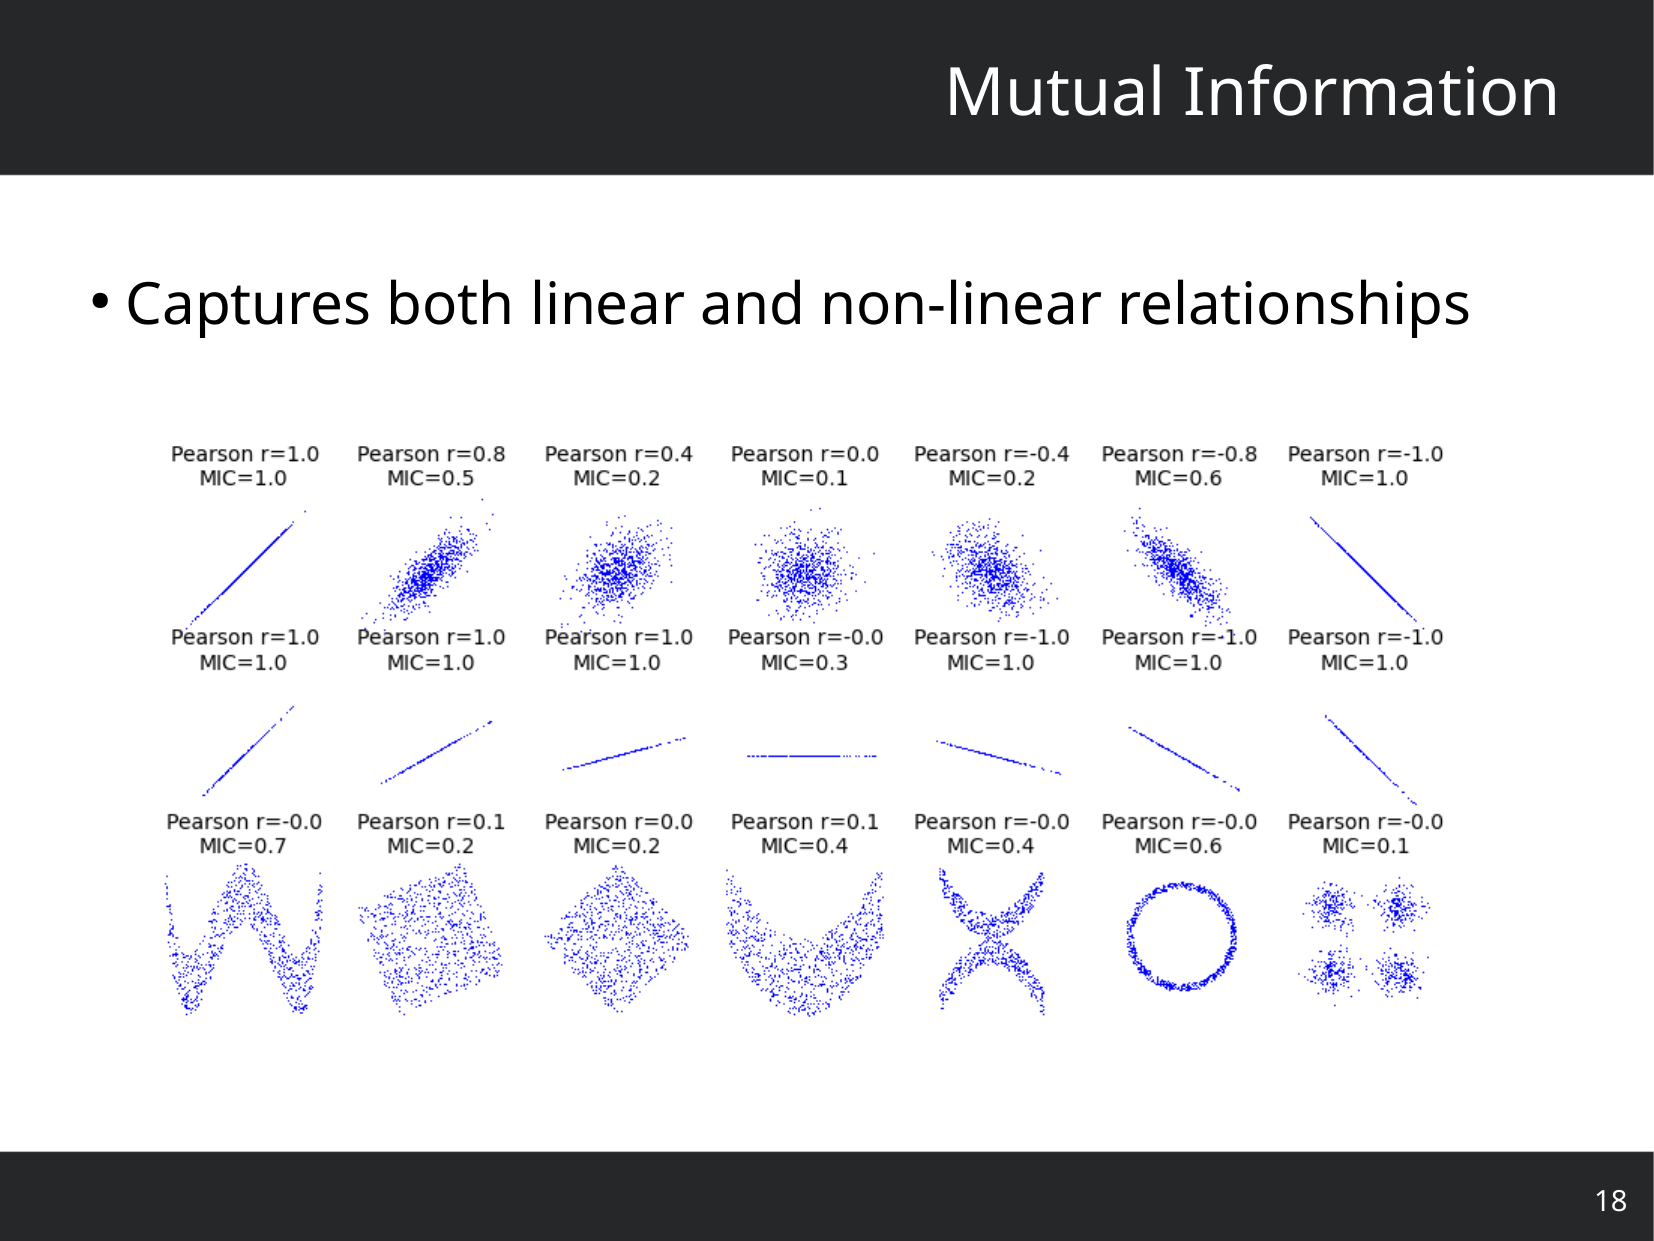

Mutual Information
 Captures both linear and non-linear relationships
18